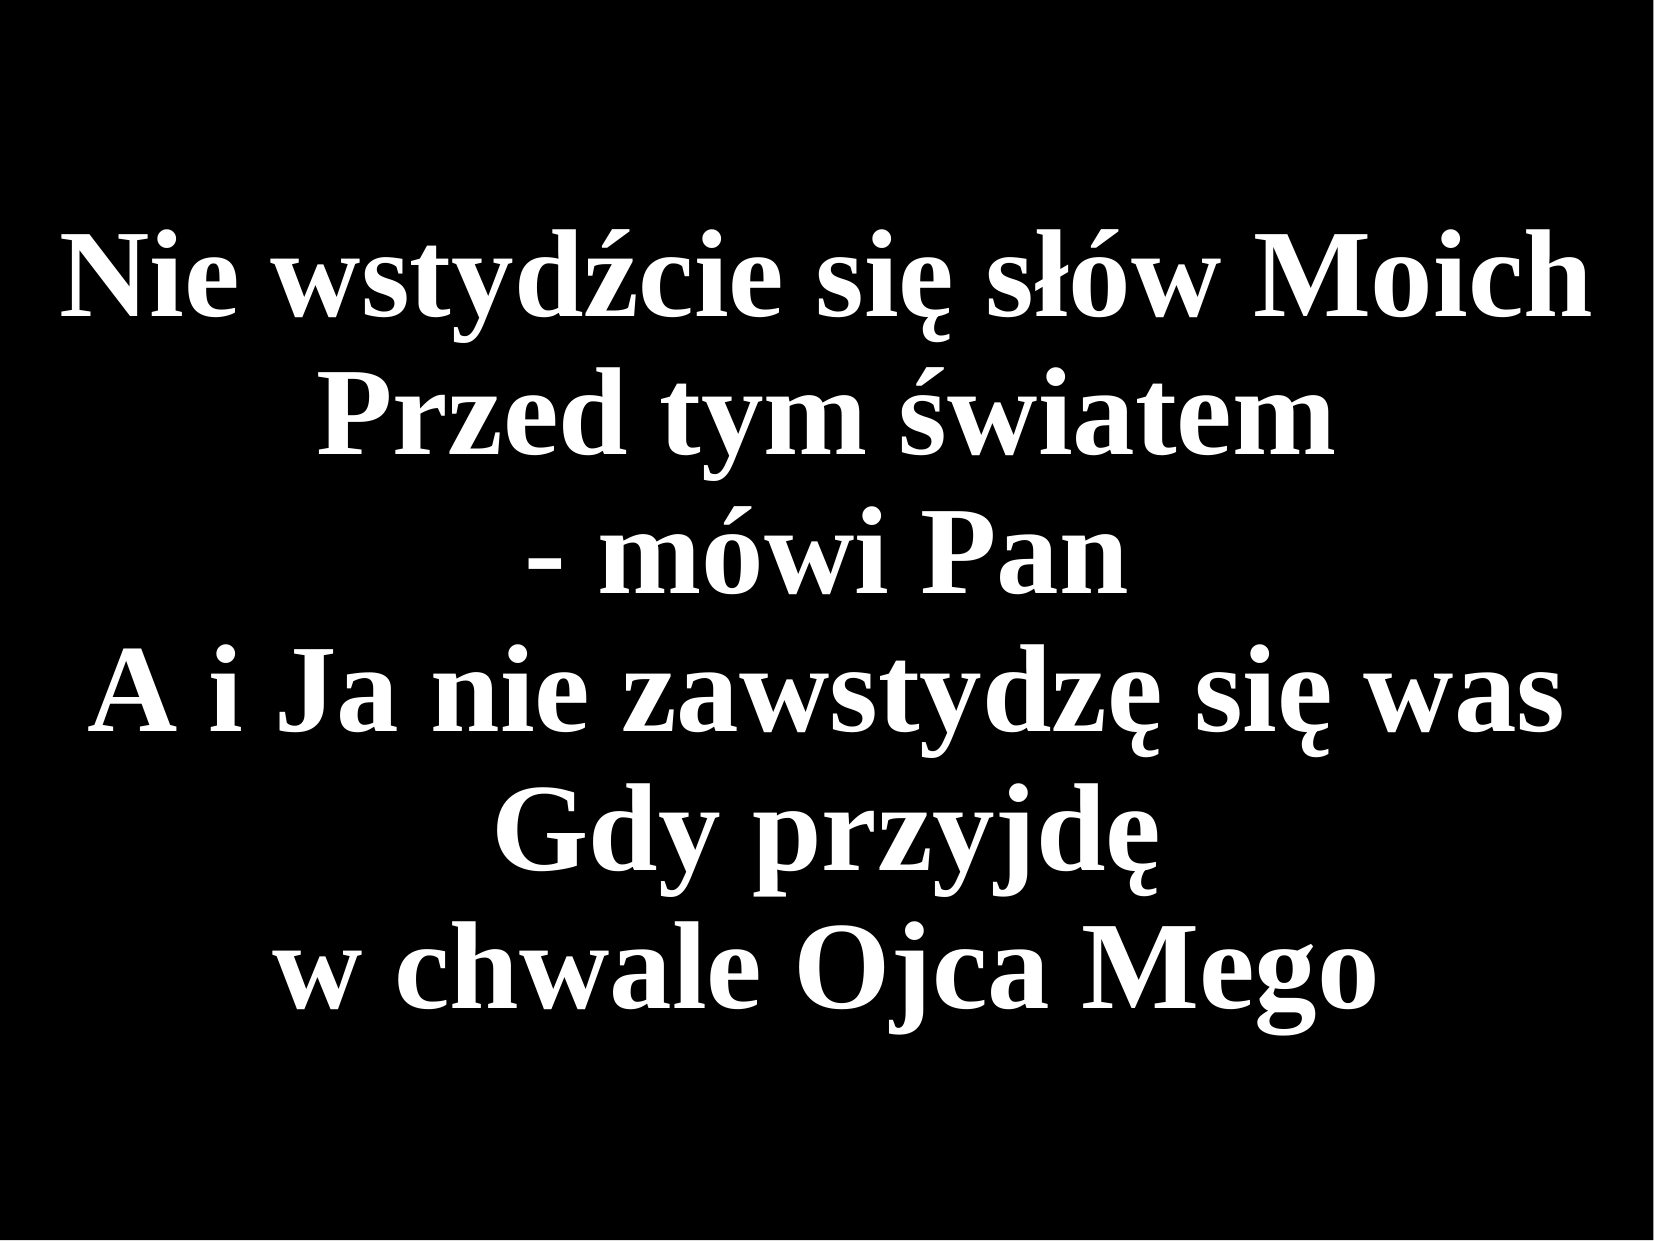

# Nie wstydźcie się słów Moich Przed tym światem - mówi Pan A i Ja nie zawstydzę się was Gdy przyjdę w chwale Ojca Mego